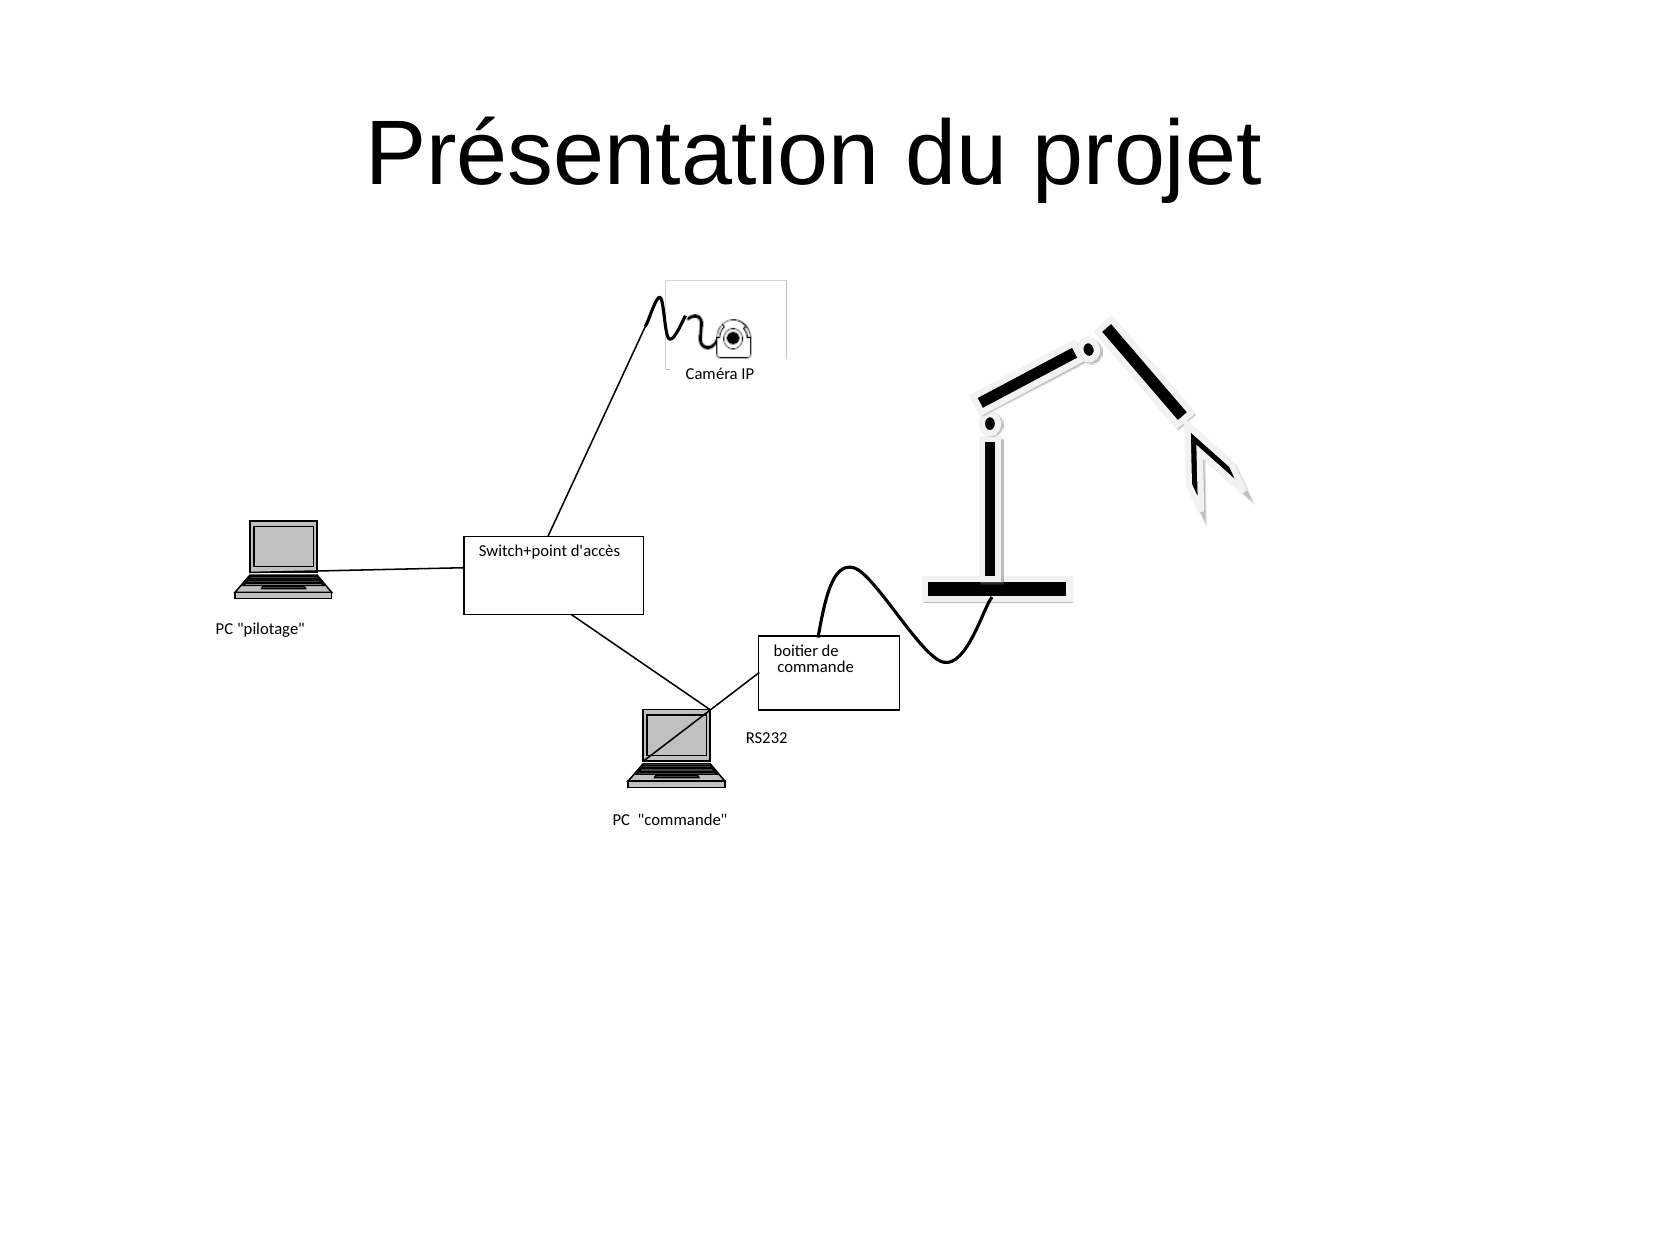

# Présentation du projet
Caméra IP
Switch+point d'accès
PC "pilotage"
boitier de
 commande
RS232
PC "commande"